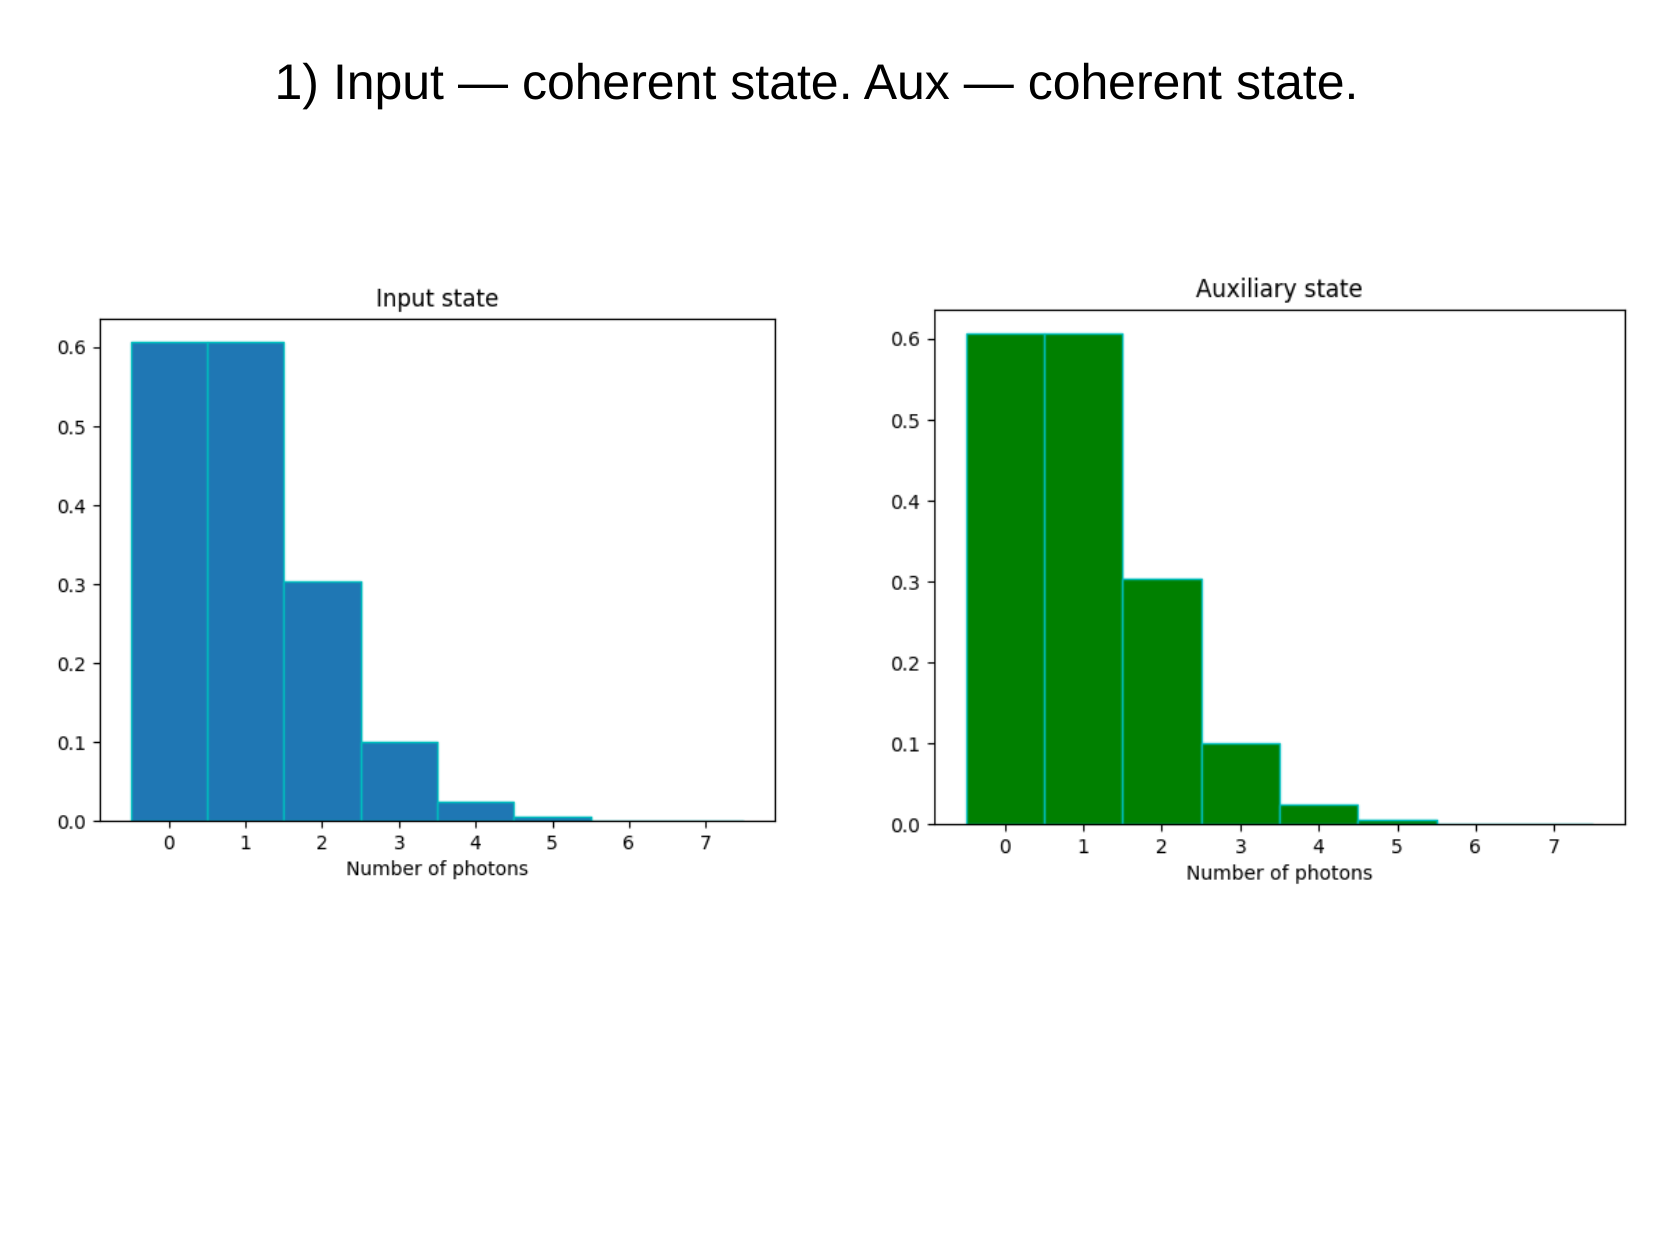

1) Input — coherent state. Aux — coherent state.